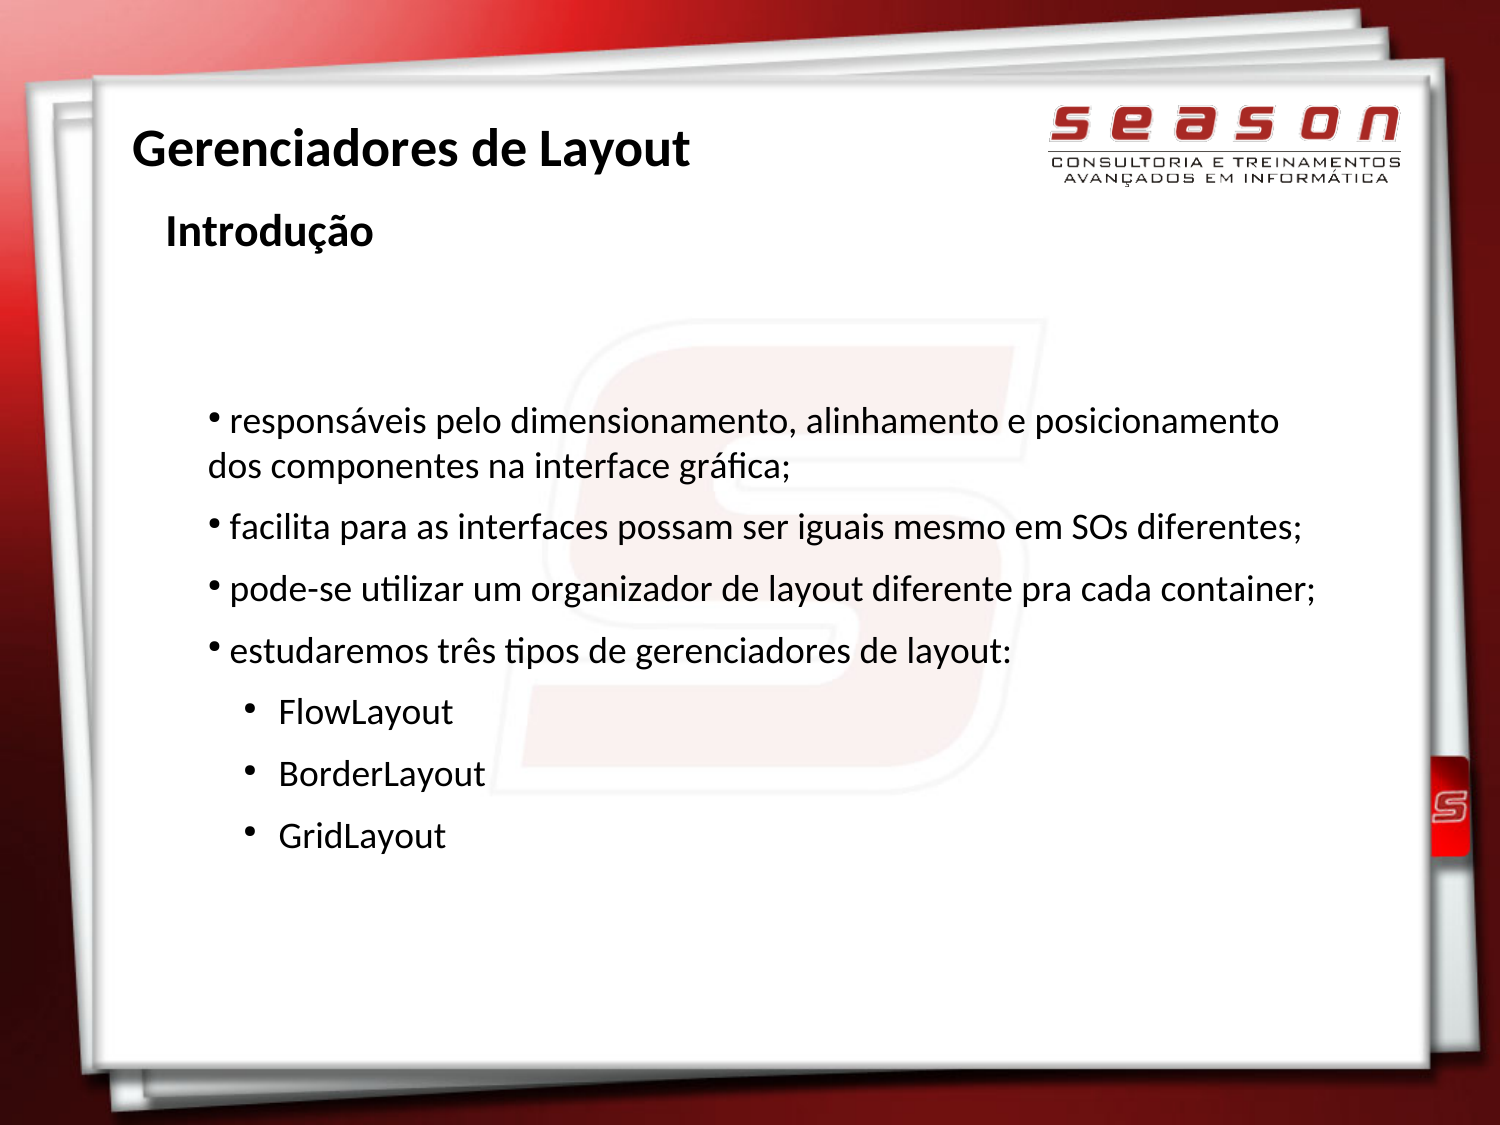

# Gerenciadores de Layout
Introdução
 responsáveis pelo dimensionamento, alinhamento e posicionamento dos componentes na interface gráfica;
 facilita para as interfaces possam ser iguais mesmo em SOs diferentes;
 pode-se utilizar um organizador de layout diferente pra cada container;
 estudaremos três tipos de gerenciadores de layout:
FlowLayout
BorderLayout
GridLayout